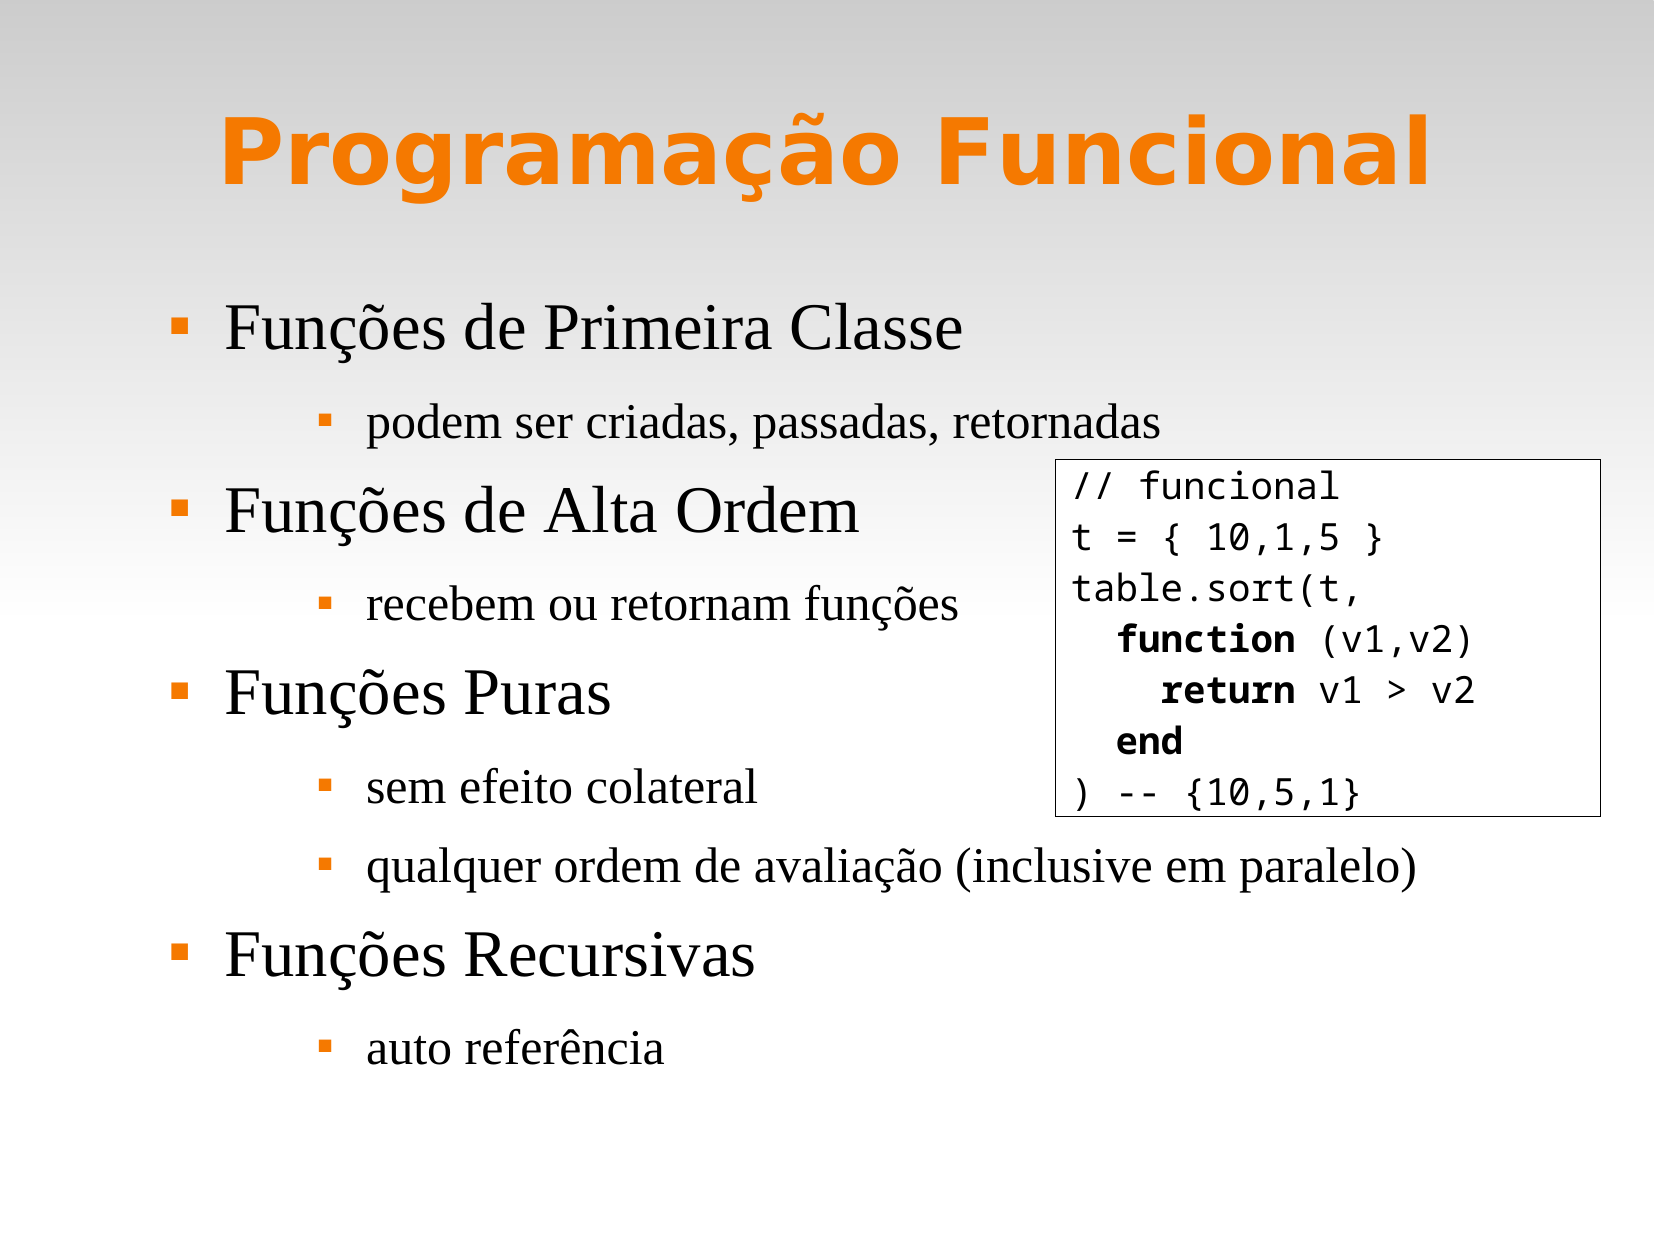

# Programação Funcional
Funções de Primeira Classe
podem ser criadas, passadas, retornadas
Funções de Alta Ordem
recebem ou retornam funções
Funções Puras
sem efeito colateral
qualquer ordem de avaliação (inclusive em paralelo)
Funções Recursivas
auto referência
// funcional
t = { 10,1,5 }
table.sort(t,
 function (v1,v2)
 return v1 > v2
 end
) -- {10,5,1}